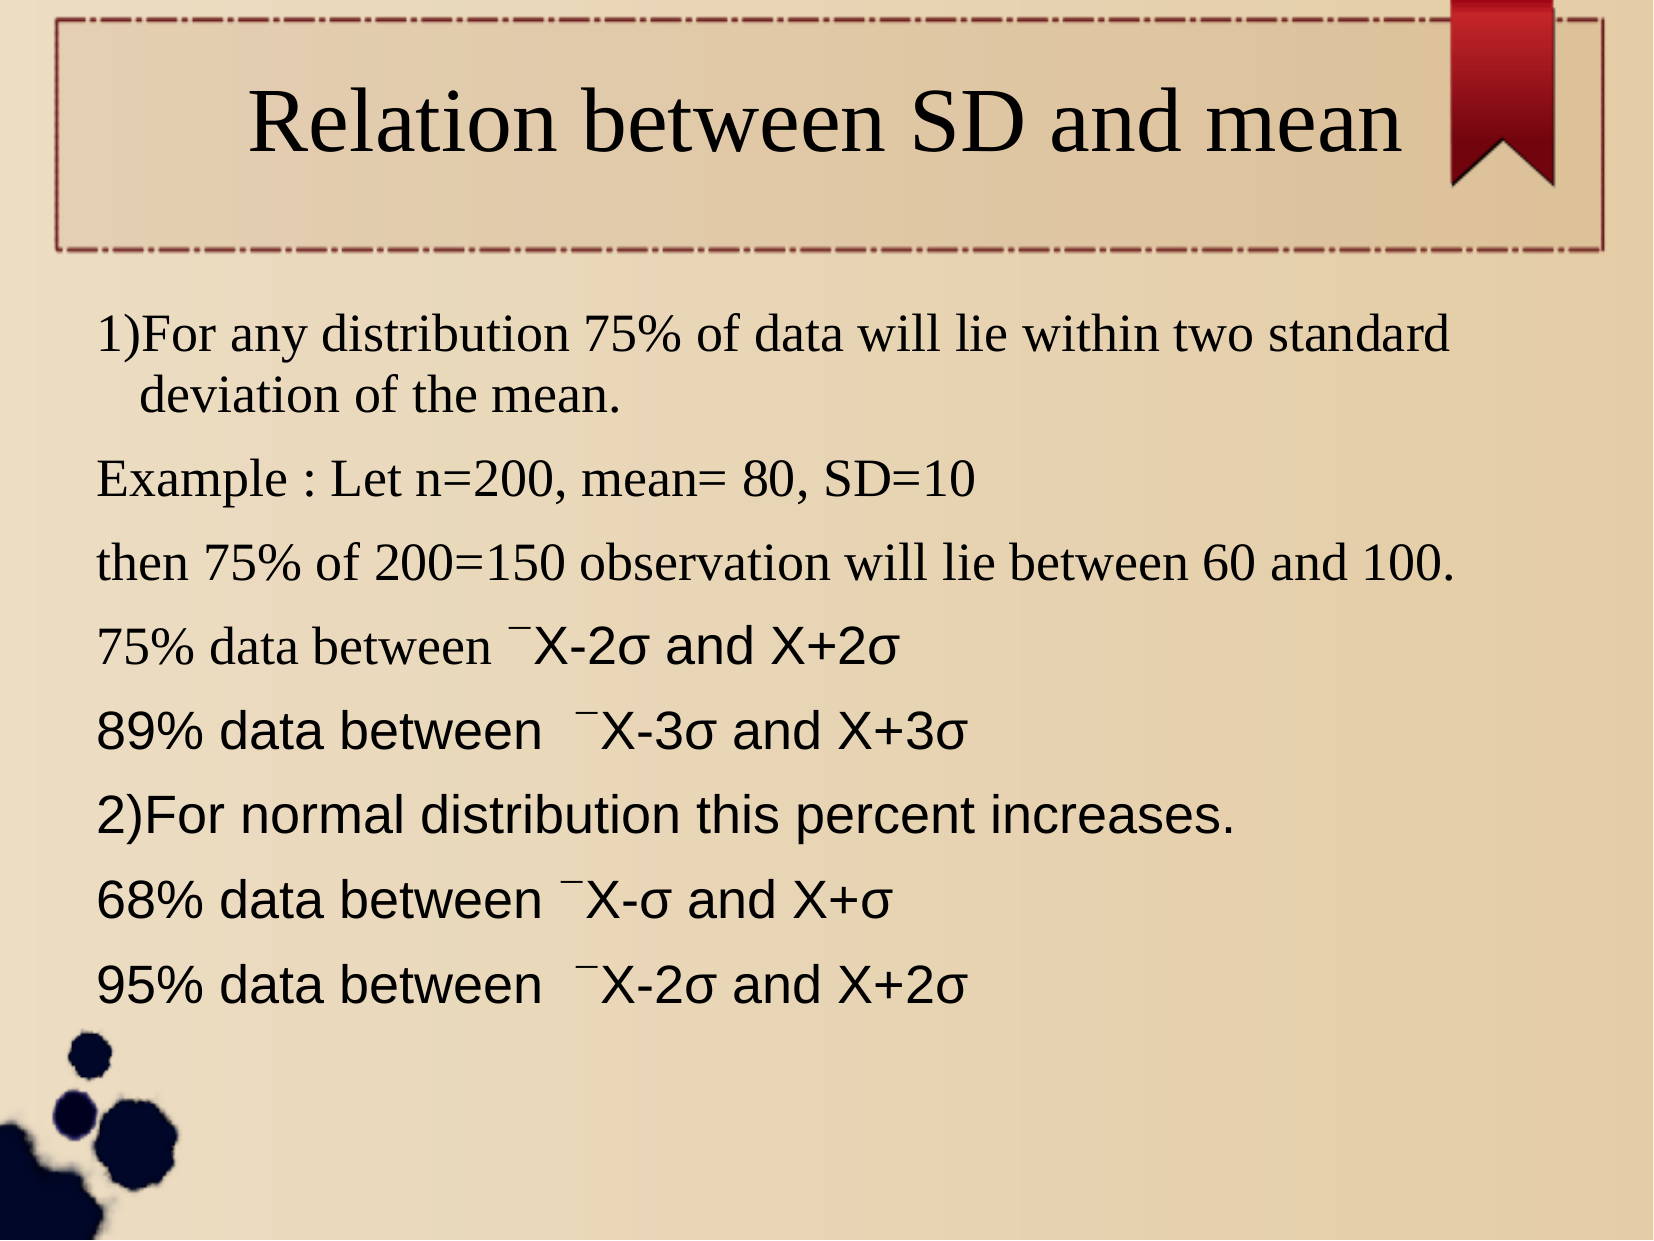

# Relation between SD and mean
1)For any distribution 75% of data will lie within two standard deviation of the mean.
Example : Let n=200, mean= 80, SD=10
then 75% of 200=150 observation will lie between 60 and 100.
75% data between X-2σ and X+2σ
89% data between X-3σ and X+3σ
2)For normal distribution this percent increases.
68% data between X-σ and X+σ
95% data between X-2σ and X+2σ